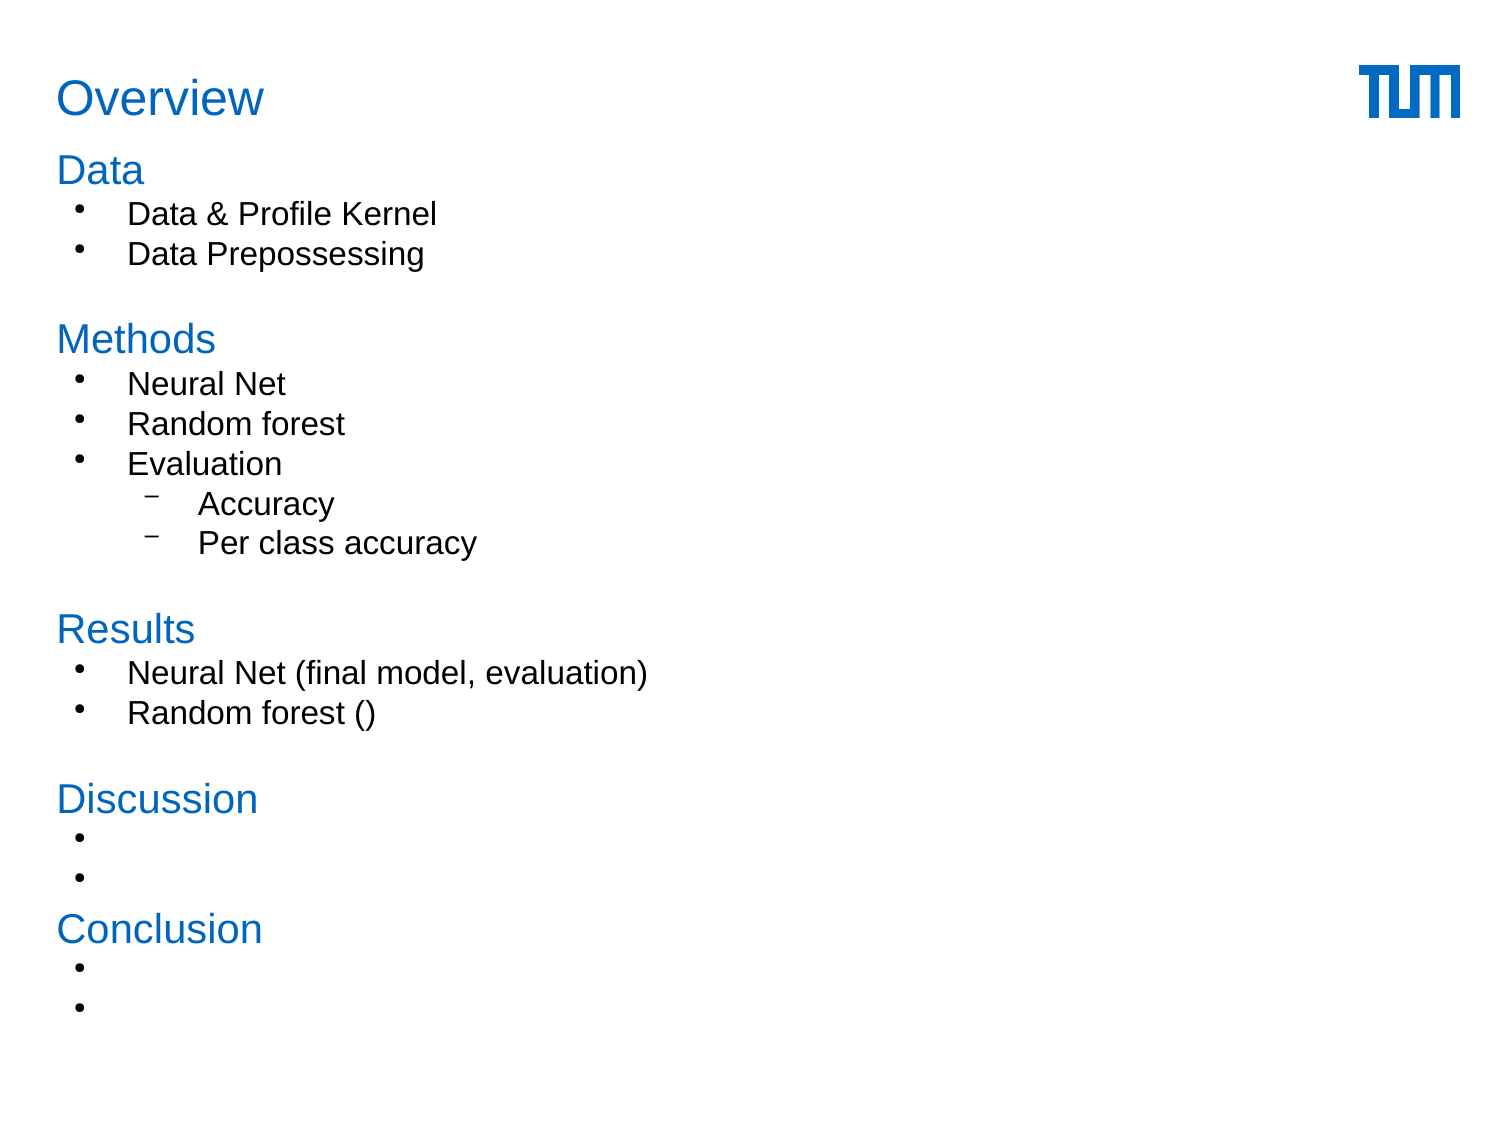

Overview
Data
Data & Profile Kernel
●
Data Prepossessing
●
Methods
Neural Net
●
Random forest
●
Evaluation
●
Accuracy
–
Per class accuracy
–
Results
Neural Net (final model, evaluation)
●
Random forest ()
●
Discussion
●
●
Conclusion
●
●